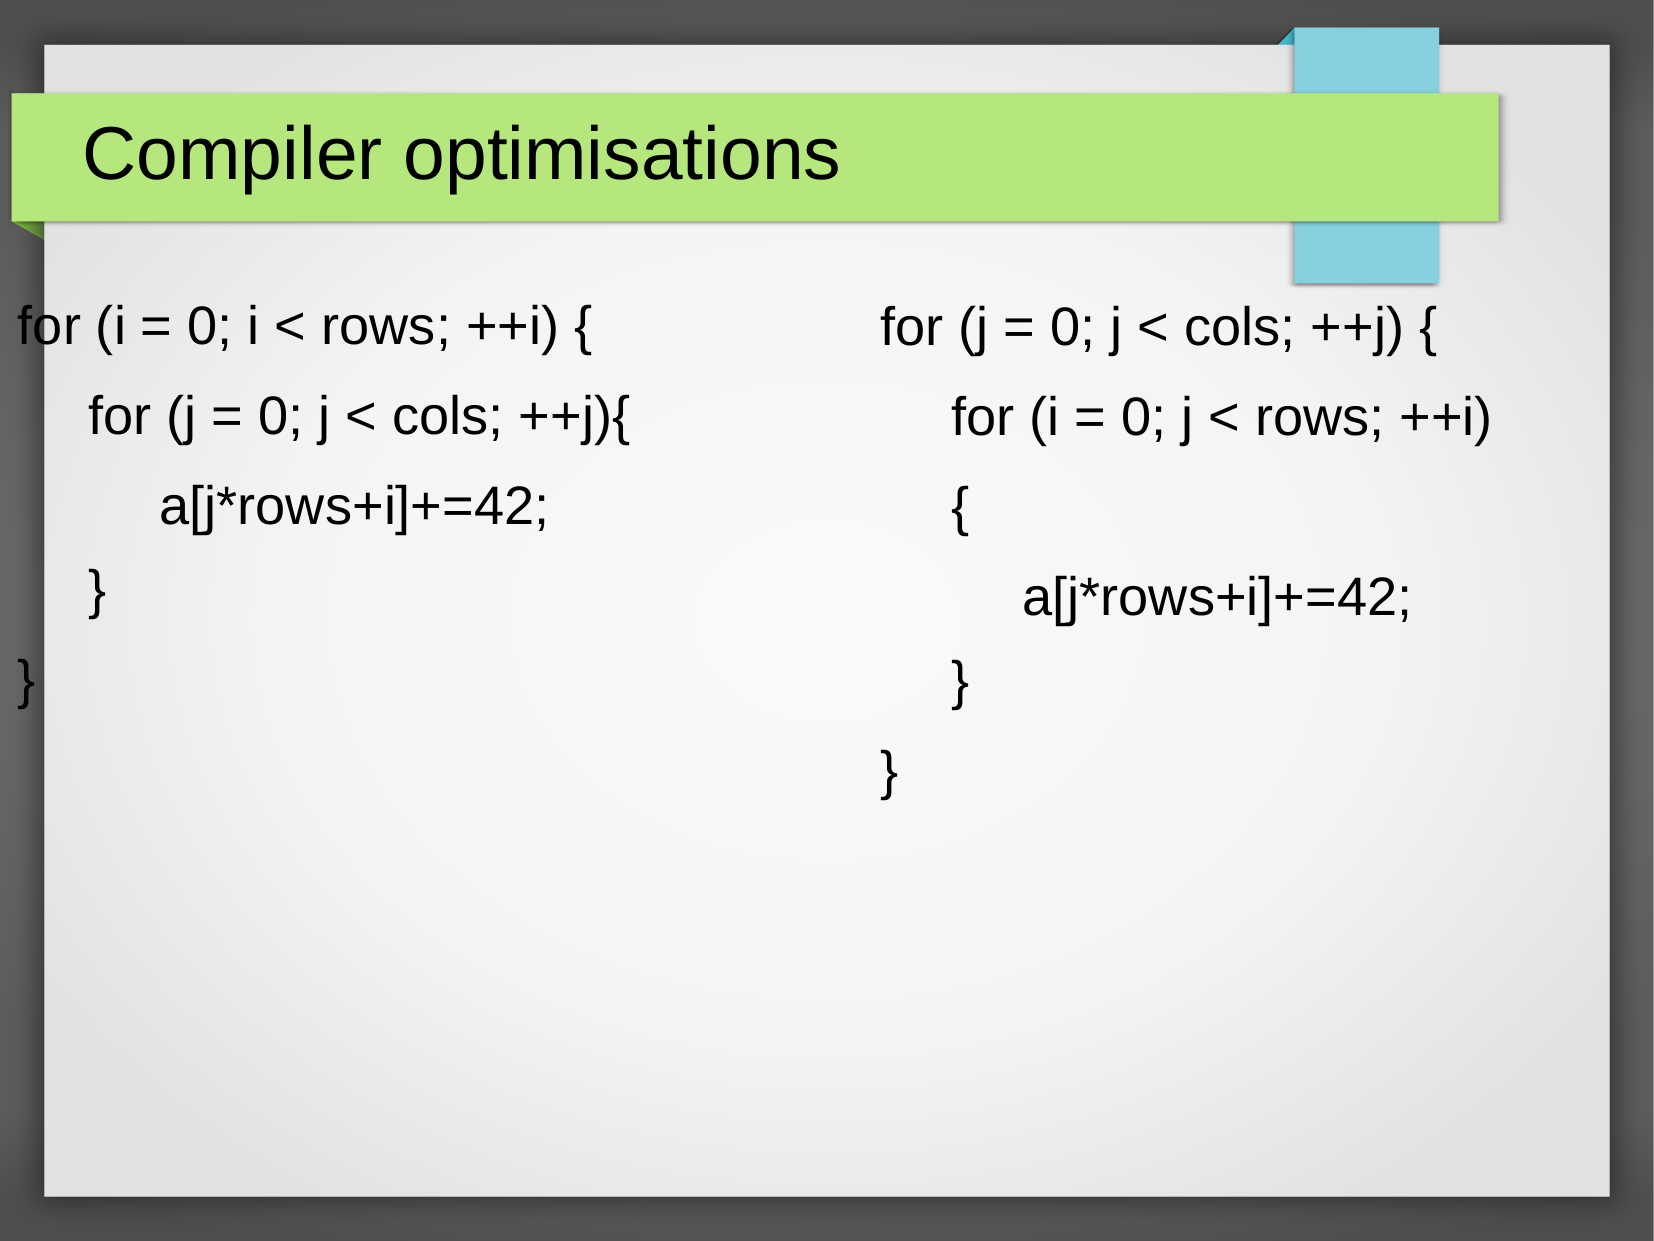

# Compiler optimisations
for (i = 0; i < rows; ++i) {
for (j = 0; j < cols; ++j){
a[j*rows+i]+=42;
}
}
for (j = 0; j < cols; ++j) {
for (i = 0; j < rows; ++i)
{
a[j*rows+i]+=42;
}
}